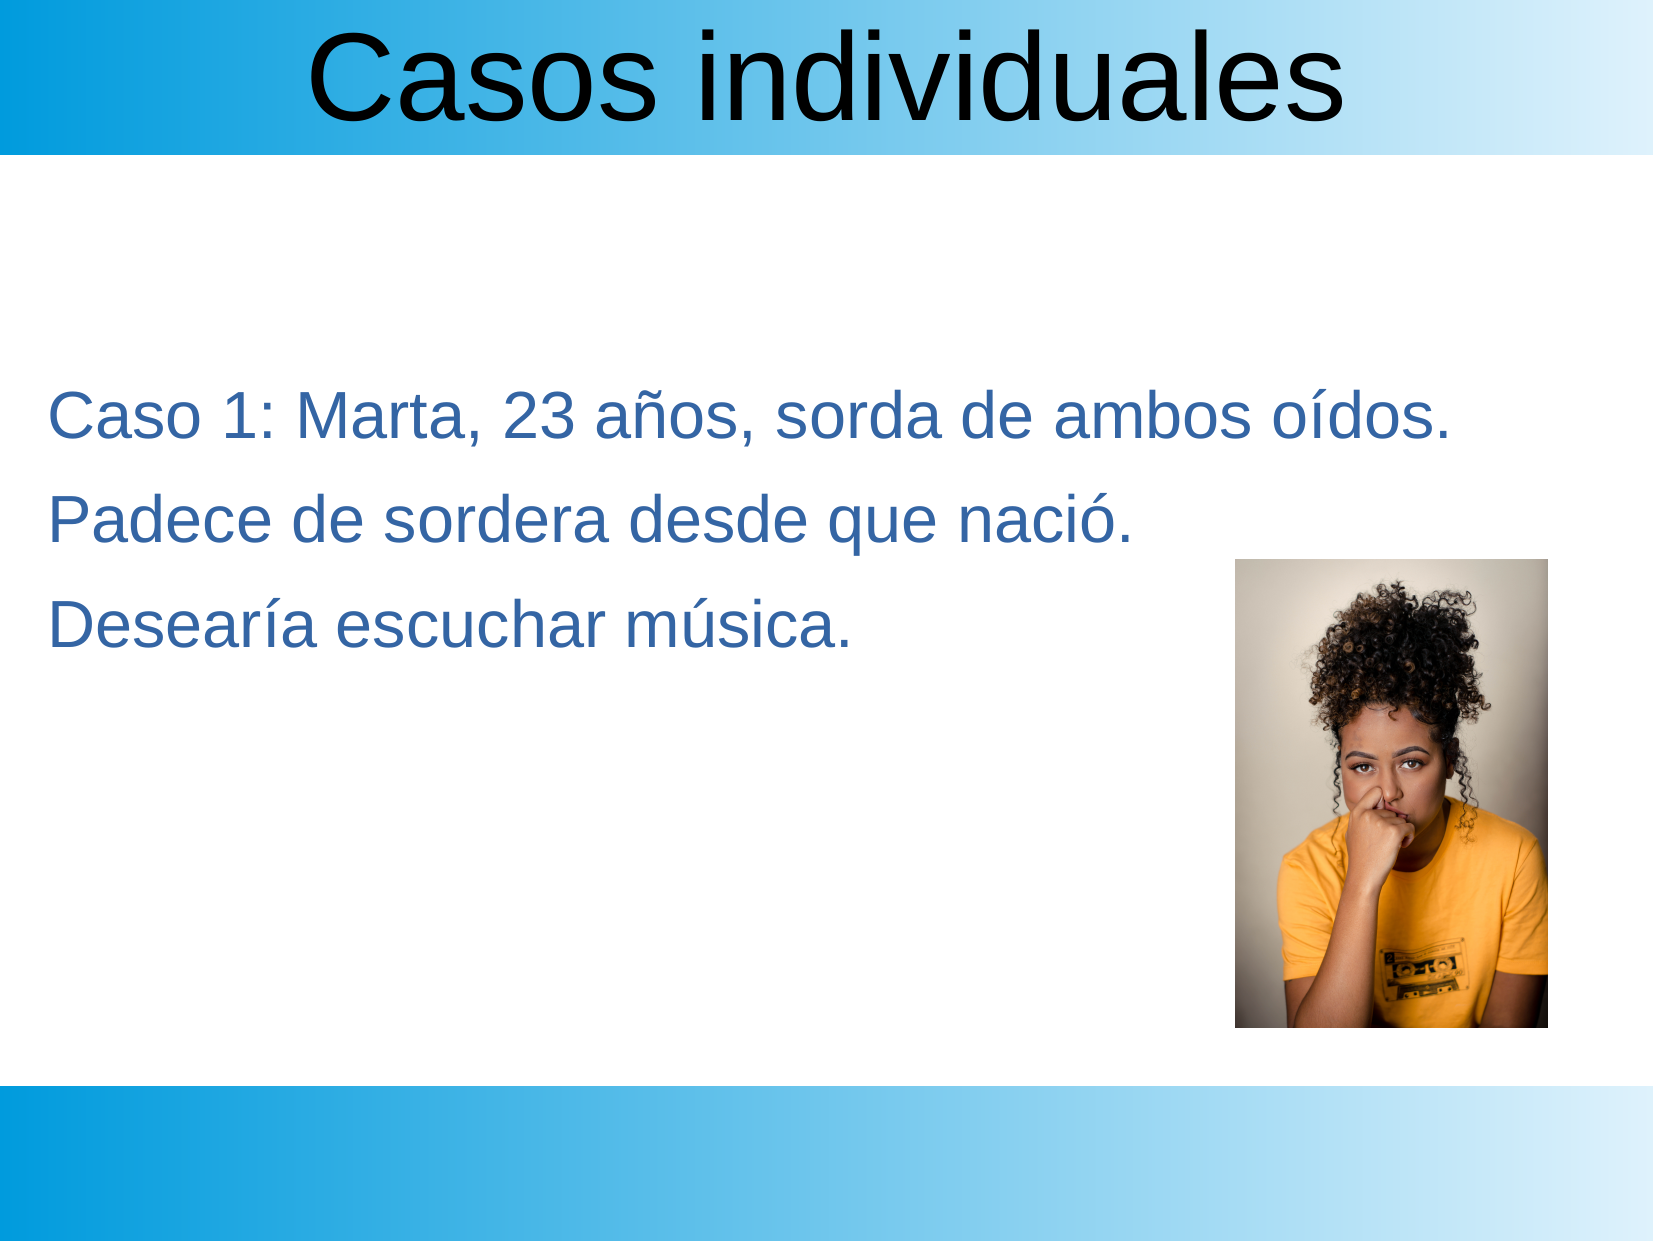

# Casos individuales
Caso 1: Marta, 23 años, sorda de ambos oídos.
Padece de sordera desde que nació.
Desearía escuchar música.